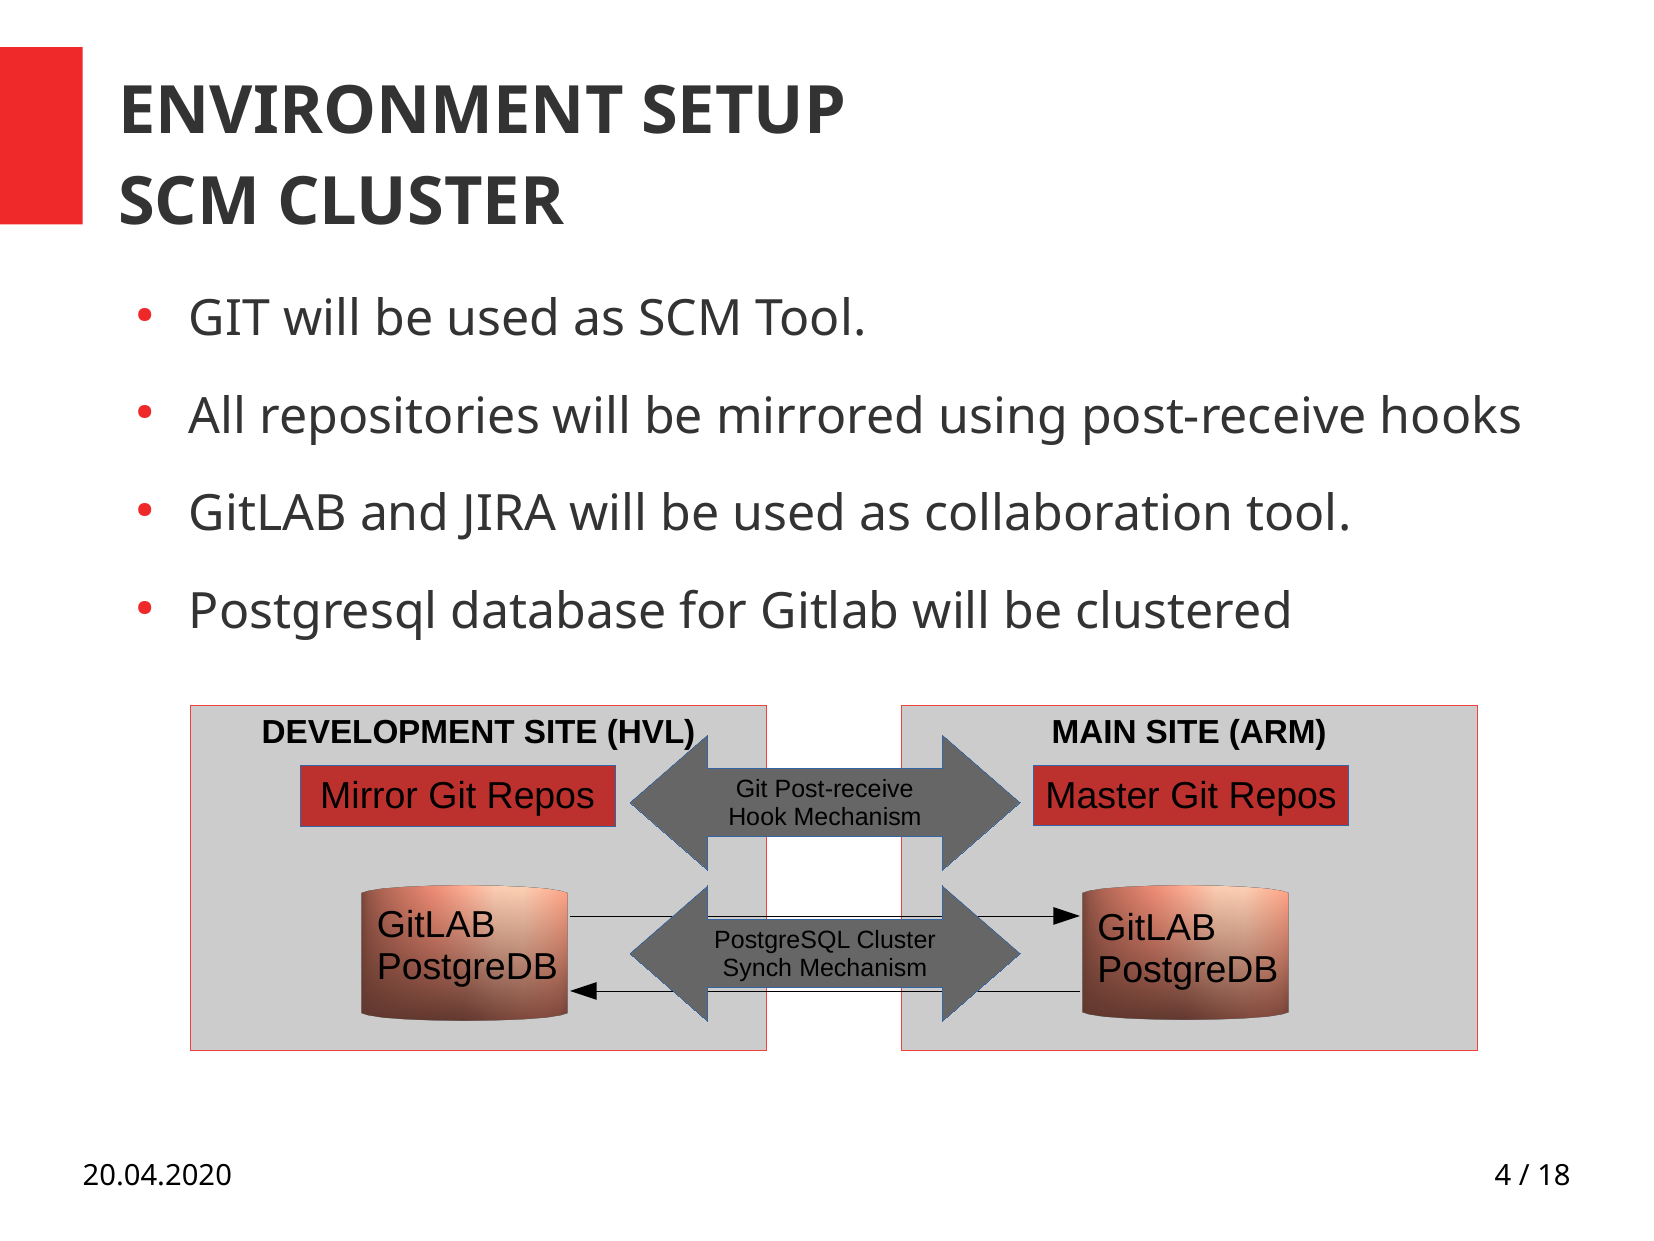

# ENVIRONMENT SETUP SCM CLUSTER
GIT will be used as SCM Tool.
All repositories will be mirrored using post-receive hooks
GitLAB and JIRA will be used as collaboration tool.
Postgresql database for Gitlab will be clustered
DEVELOPMENT SITE (HVL)
MAIN SITE (ARM)
Git Post-receive
Hook Mechanism
Master Git Repos
Mirror Git Repos
PostgreSQL Cluster
Synch Mechanism
PostgreSQL Cluster
Synch Mechanism
GitLAB
PostgreDB
GitLAB
PostgreDB
20.04.2020
4